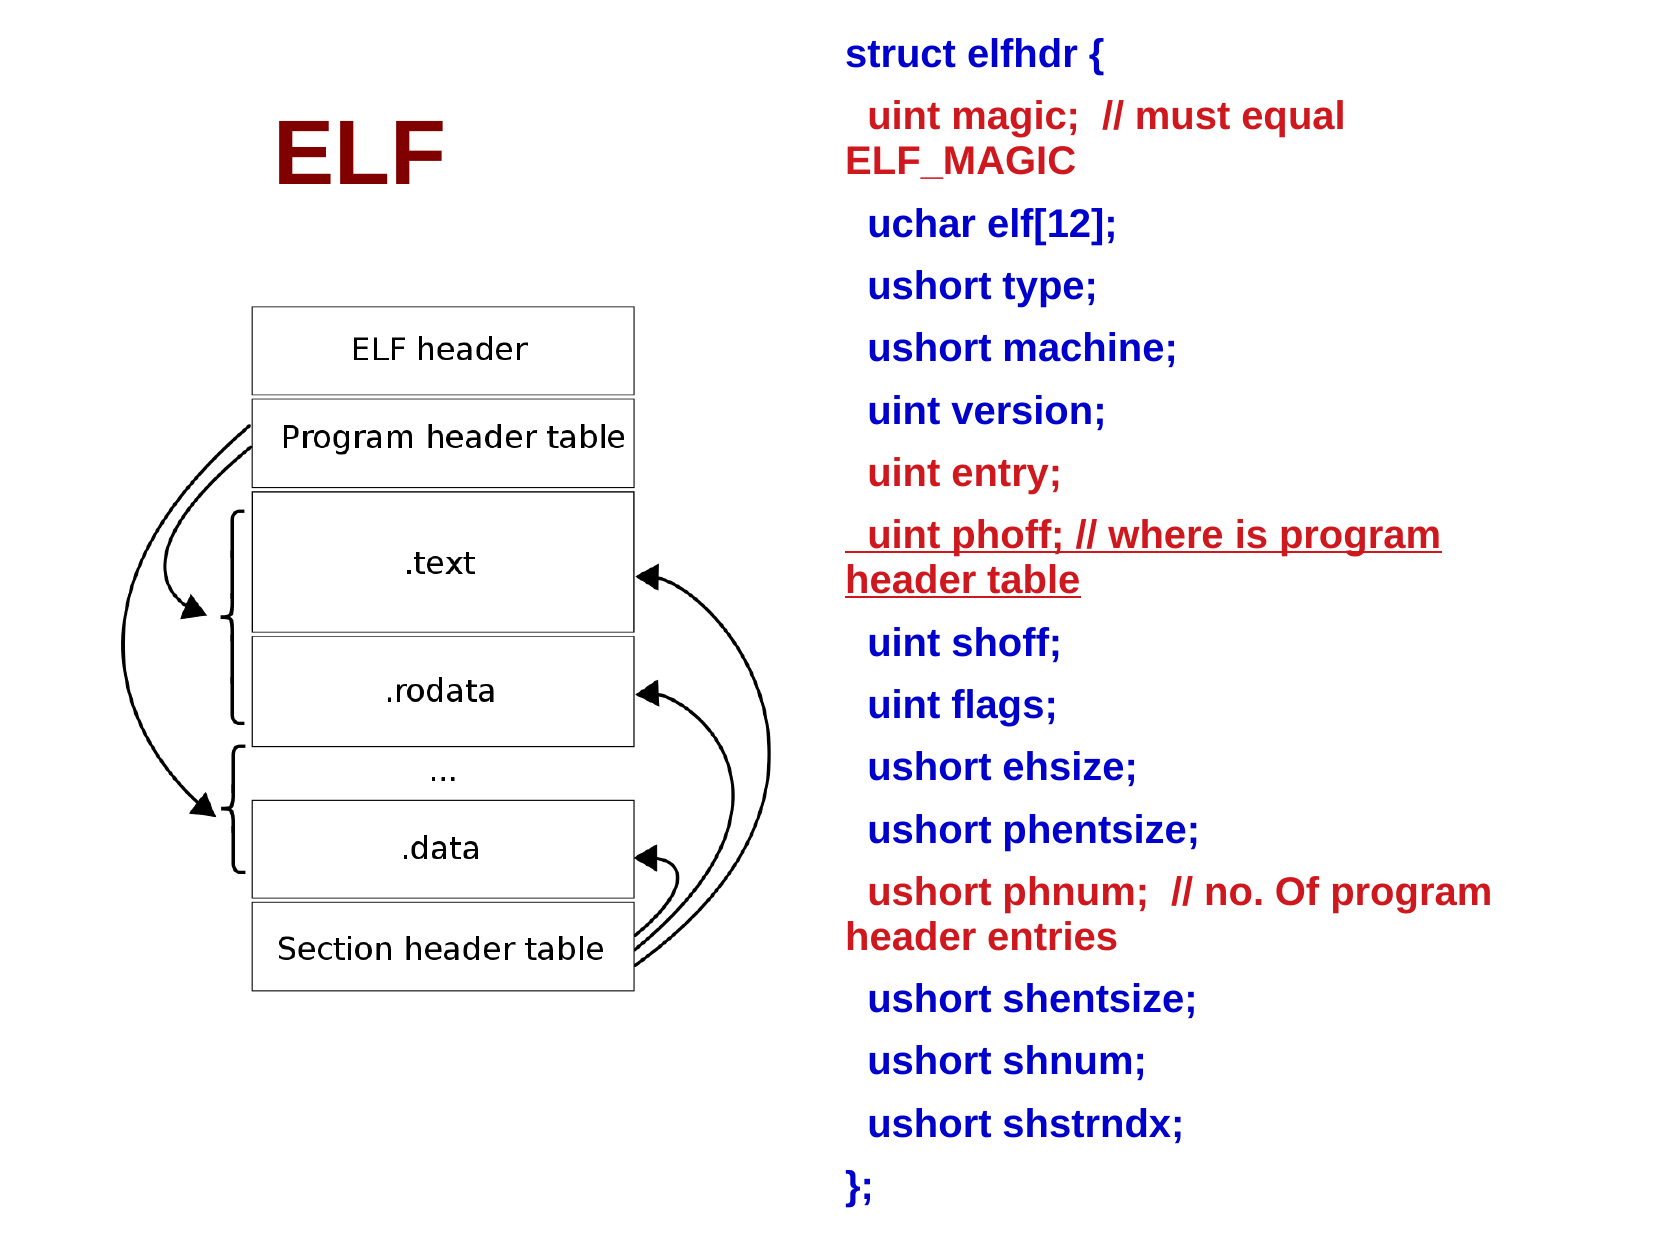

struct elfhdr {
 uint magic; // must equal ELF_MAGIC
 uchar elf[12];
 ushort type;
 ushort machine;
 uint version;
 uint entry;
 uint phoff; // where is program header table
 uint shoff;
 uint flags;
 ushort ehsize;
 ushort phentsize;
 ushort phnum; // no. Of program header entries
 ushort shentsize;
 ushort shnum;
 ushort shstrndx;
};
# ELF